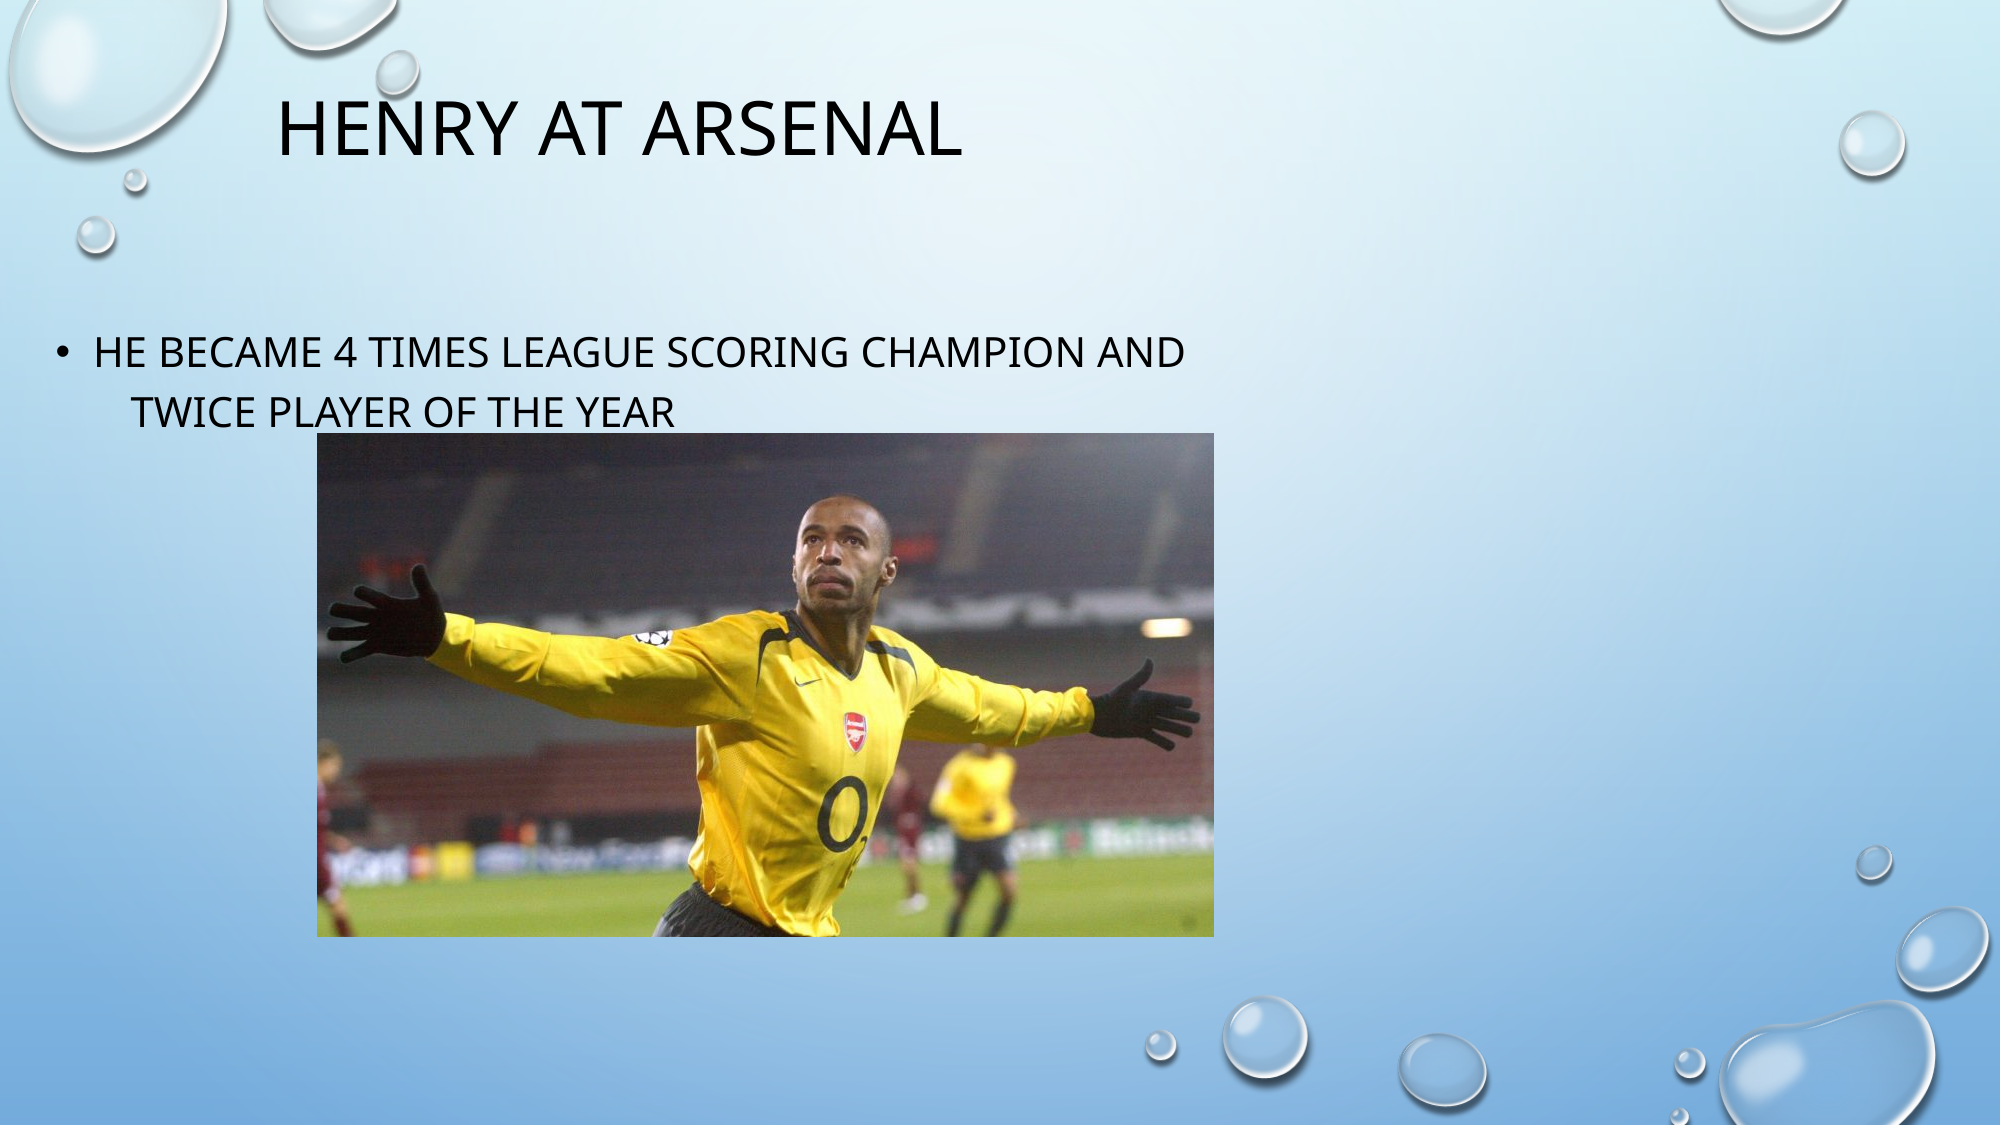

# Henry at arsenal
He became 4 times league scoring champion and twice player of the year